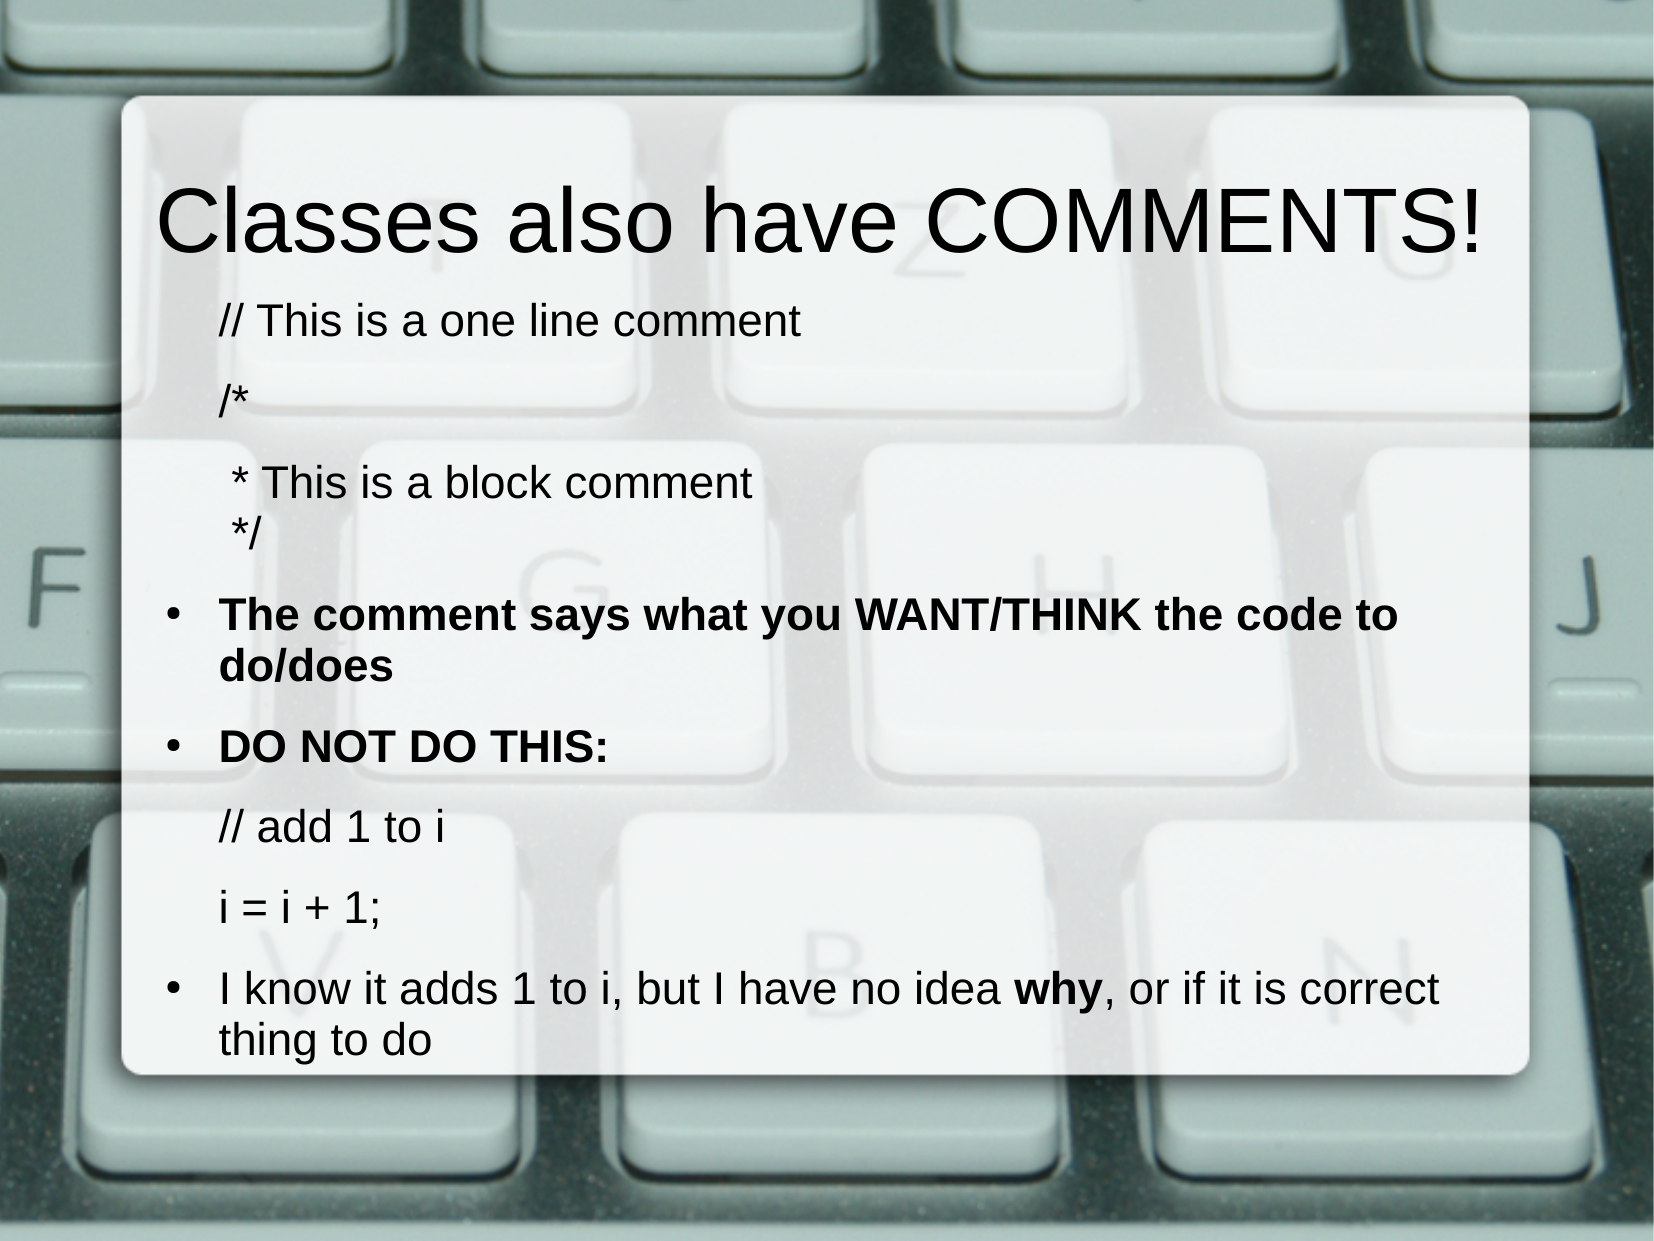

# Classes also have COMMENTS!
// This is a one line comment
/*
 * This is a block comment
 */
The comment says what you WANT/THINK the code to do/does
DO NOT DO THIS:
// add 1 to i
i = i + 1;
I know it adds 1 to i, but I have no idea why, or if it is correct thing to do